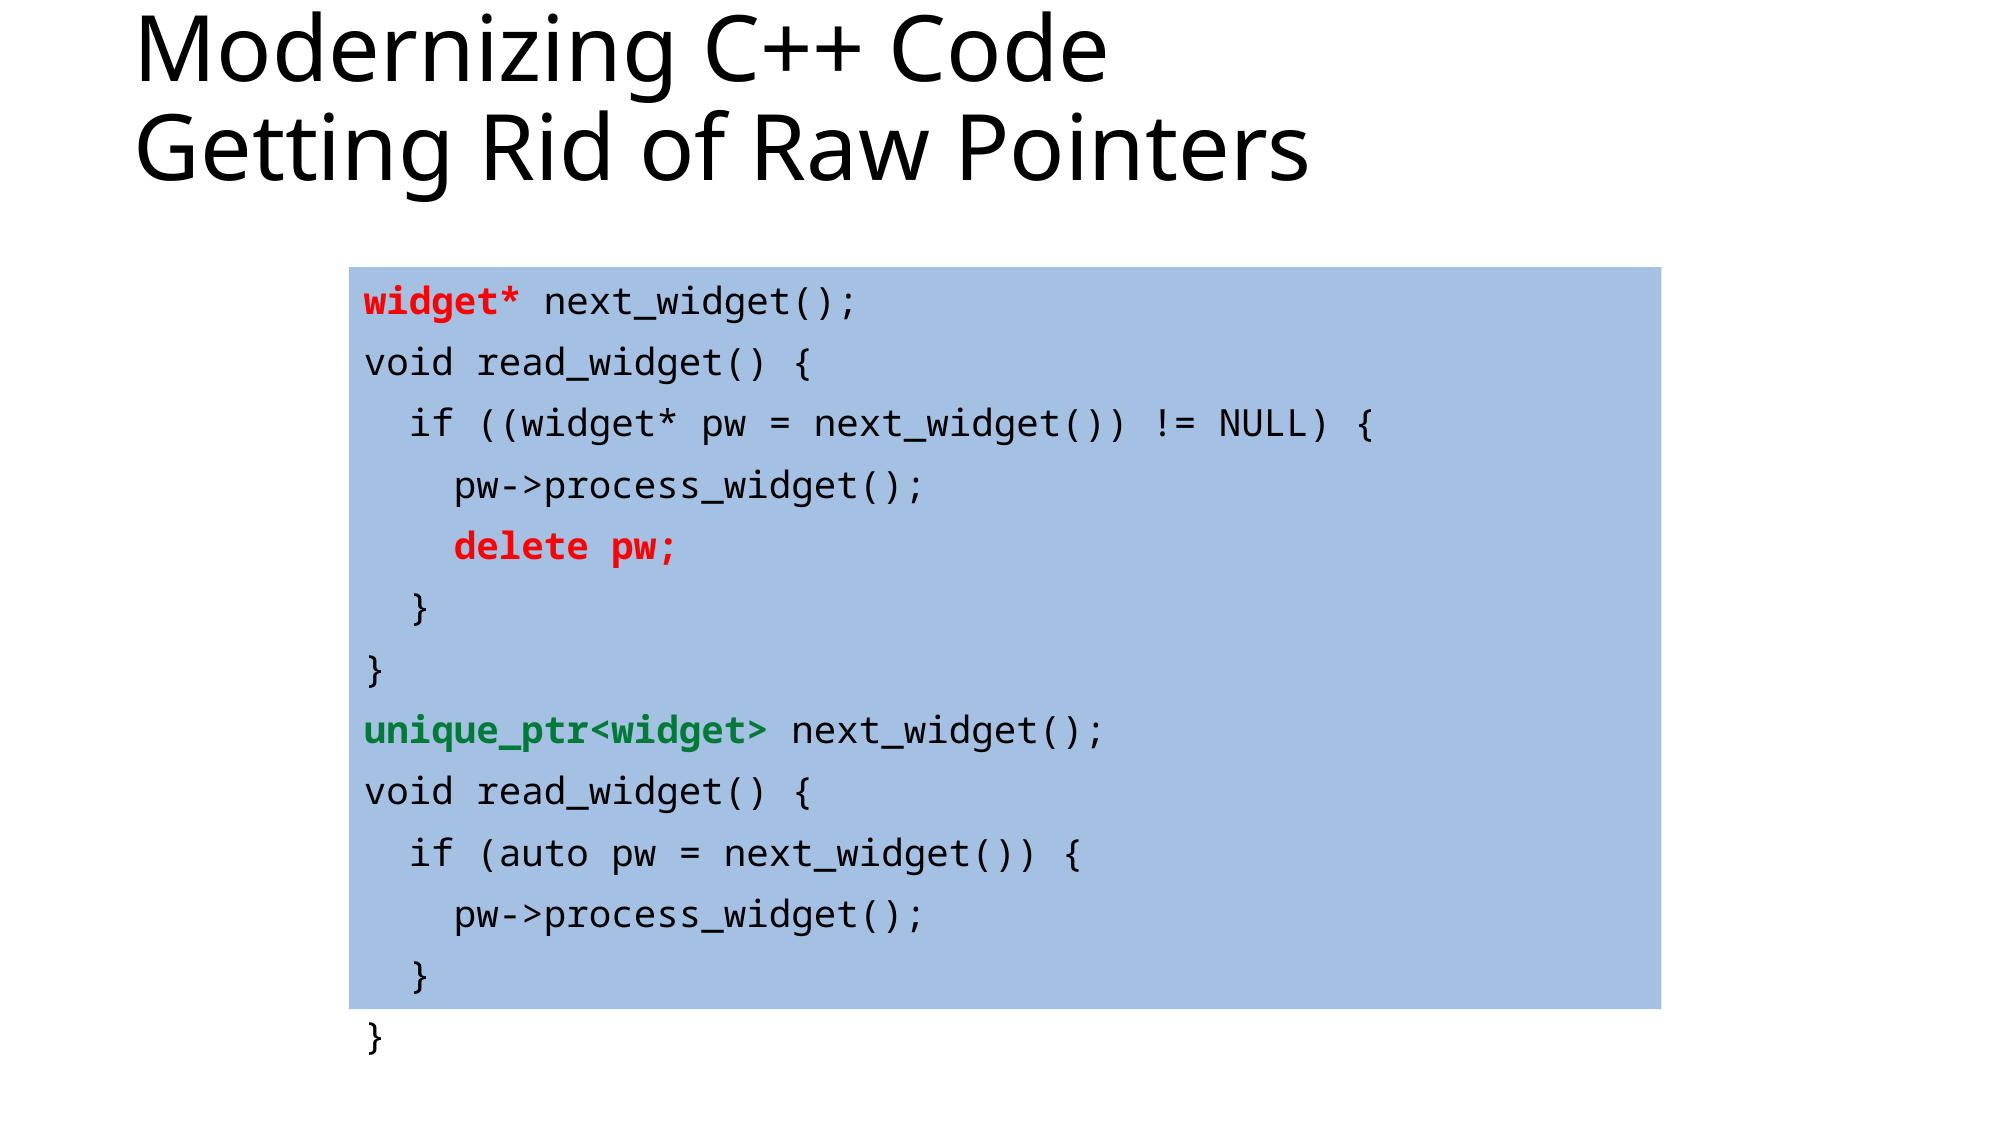

# Modernizing C++ Code Getting Rid of Raw Pointers
widget* next_widget();
void read_widget() {
 if ((widget* pw = next_widget()) != NULL) {
 pw->process_widget();
 delete pw;
 }
}
unique_ptr<widget> next_widget();
void read_widget() {
 if (auto pw = next_widget()) {
 pw->process_widget();
 }
}